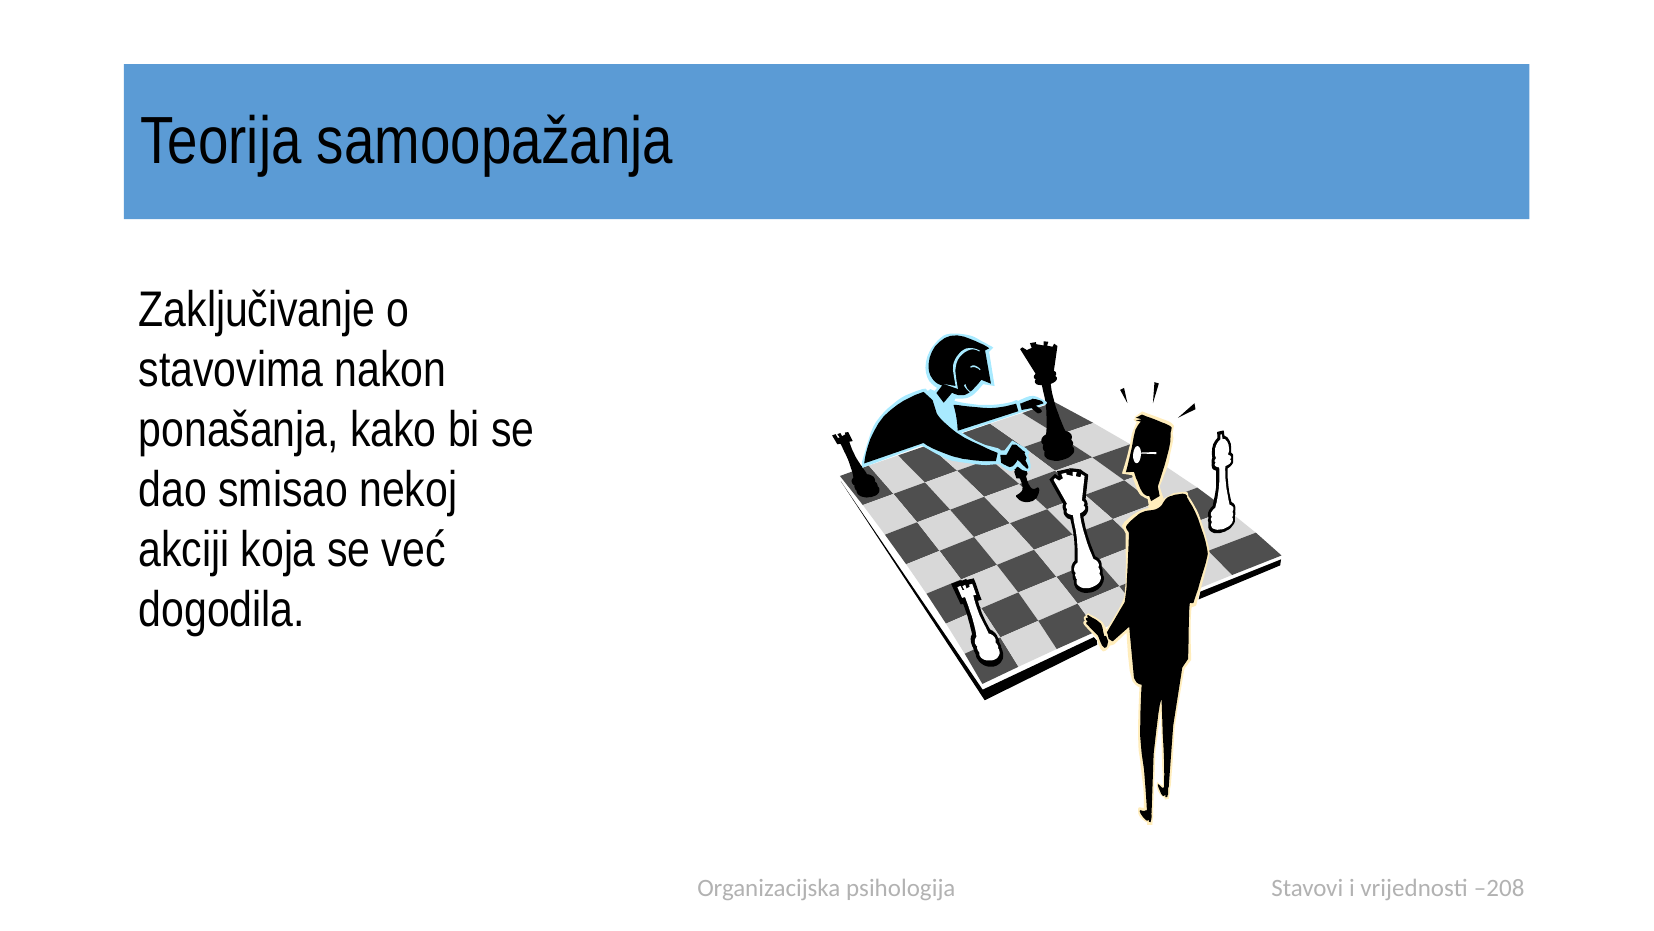

# Teorija samoopažanja
Zaključivanje o stavovima nakon ponašanja, kako bi se dao smisao nekoj akciji koja se već dogodila.
Organizacijska psihologija
Stavovi i vrijednosti –